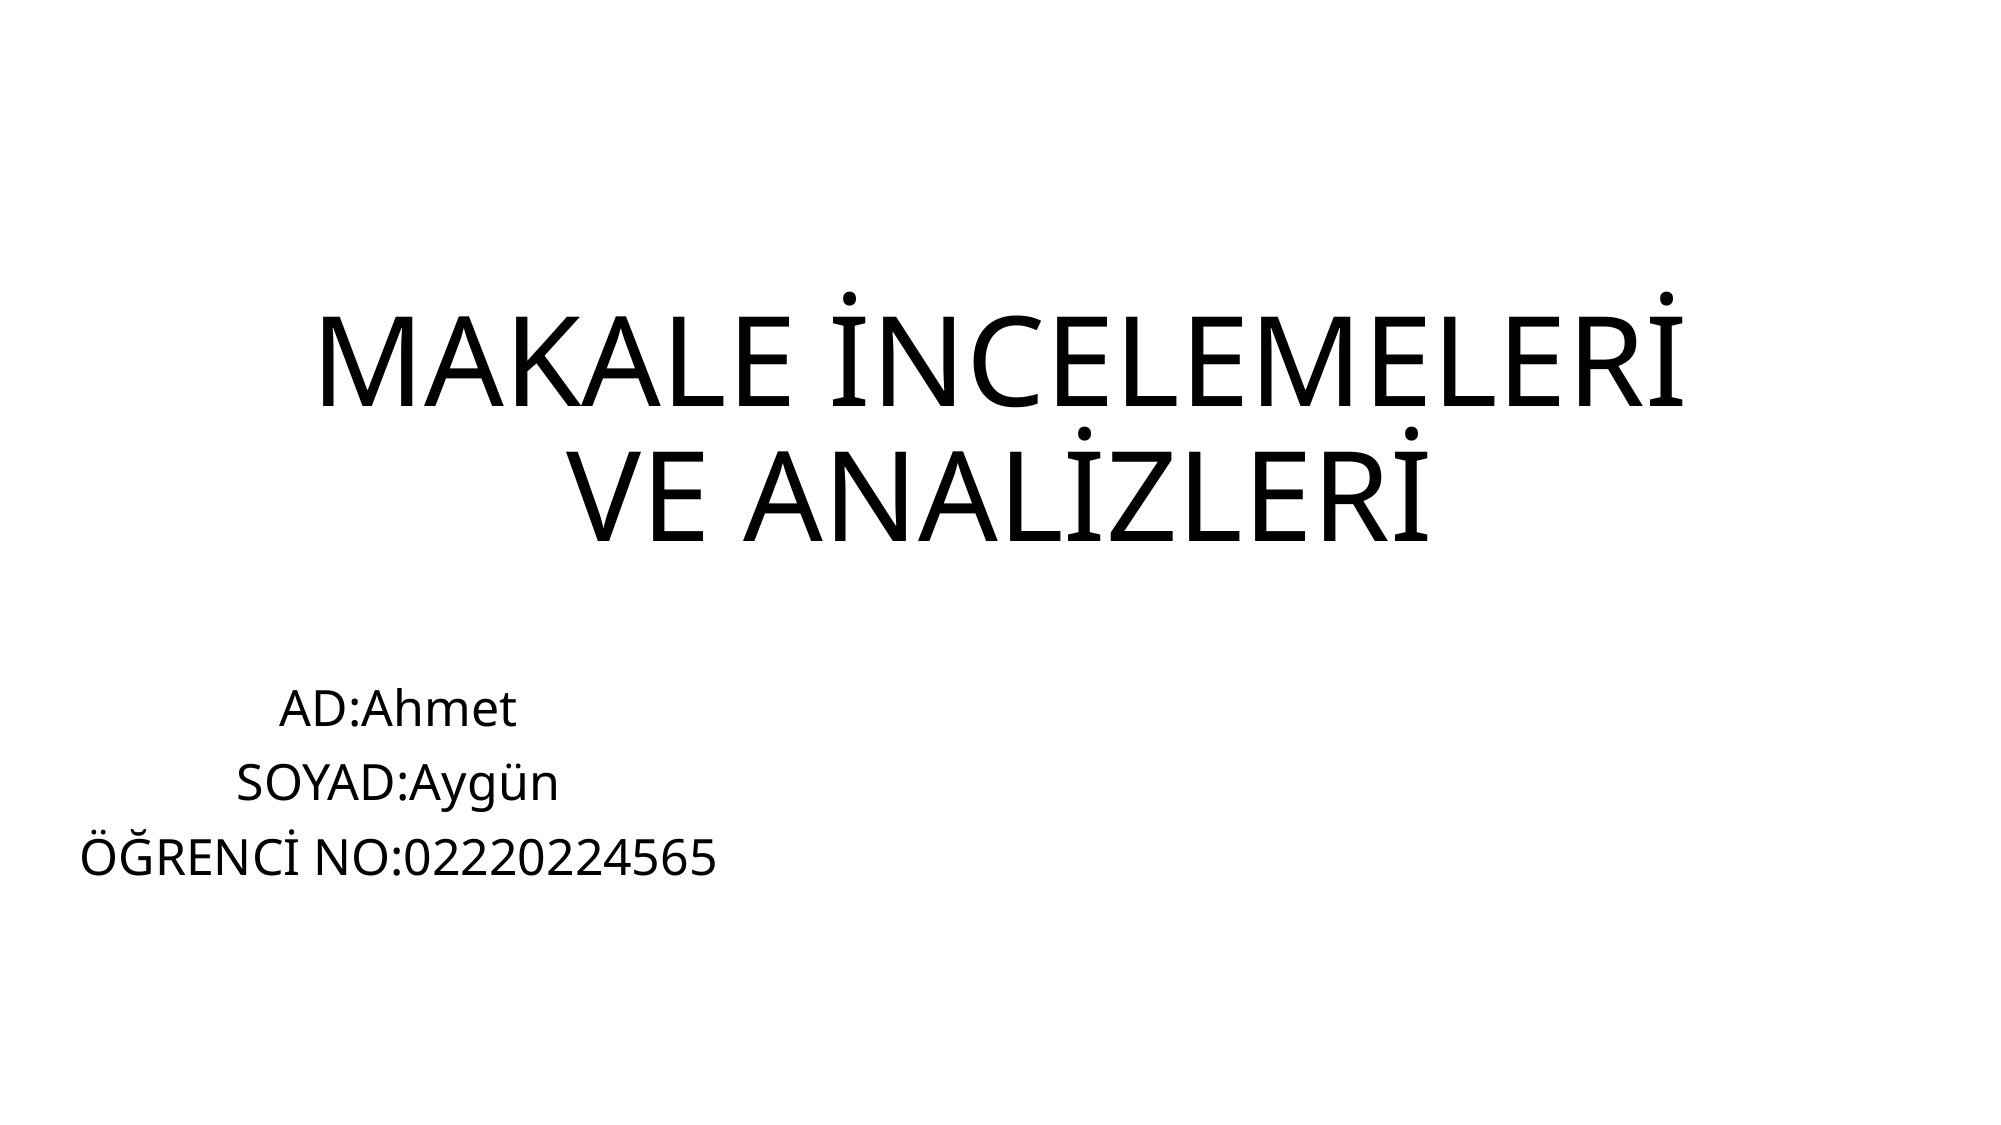

# MAKALE İNCELEMELERİ VE ANALİZLERİ
AD:Ahmet
 SOYAD:Aygün
ÖĞRENCİ NO:02220224565